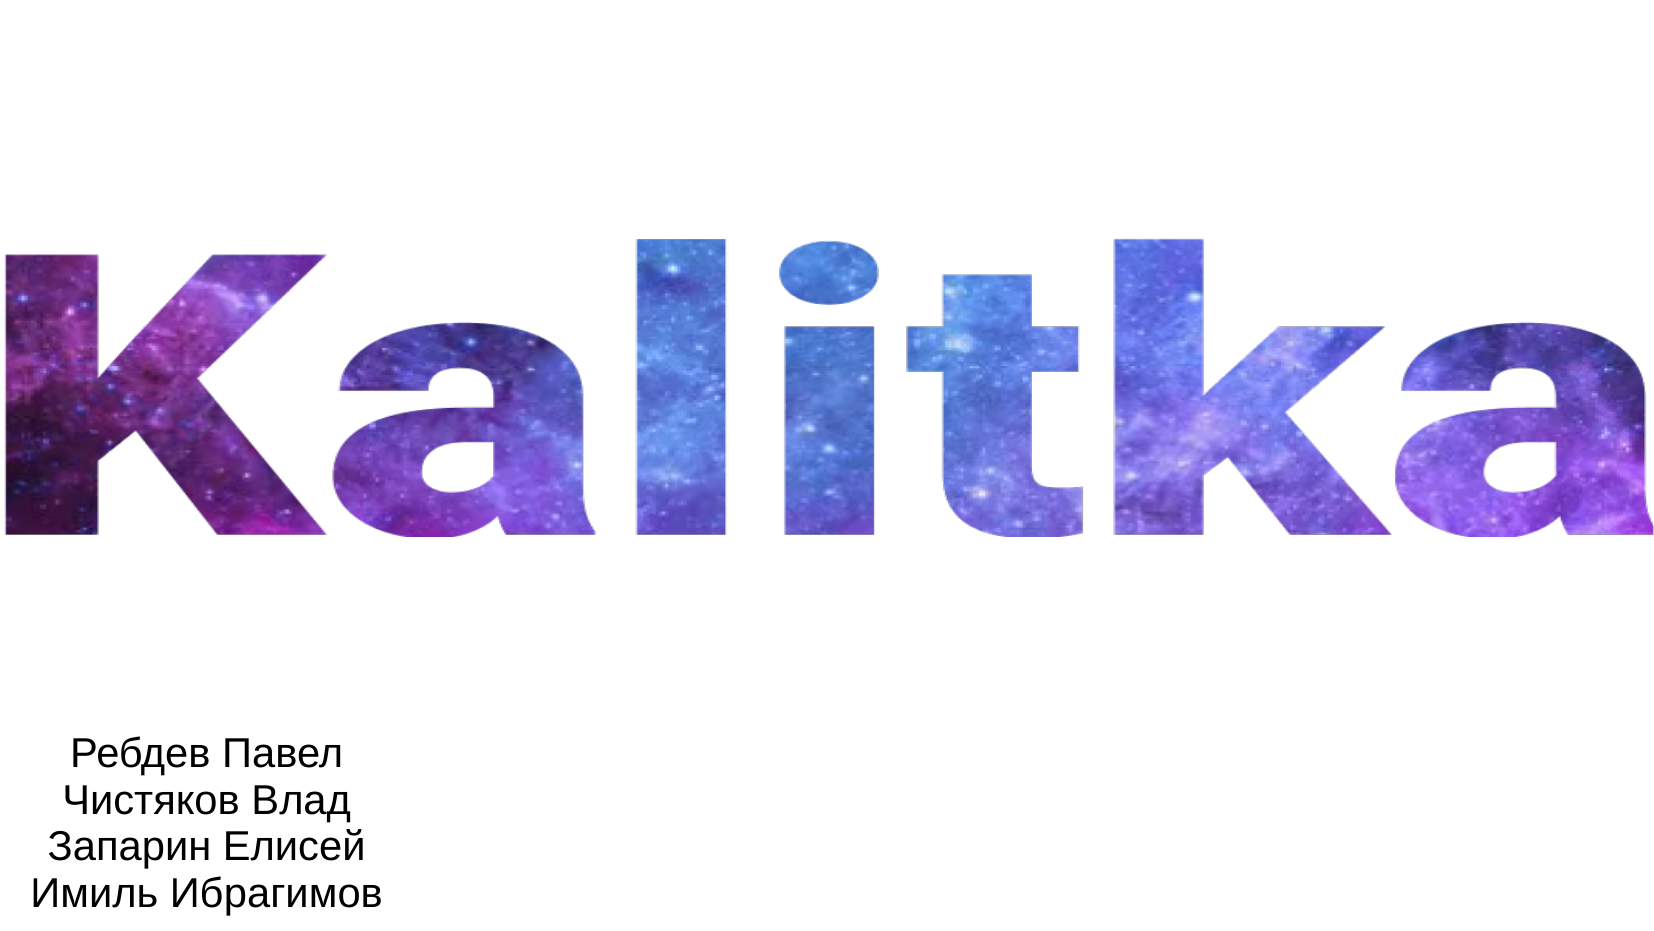

# Ребдев Павел
Чистяков Влад
Запарин Елисей
Имиль Ибрагимов